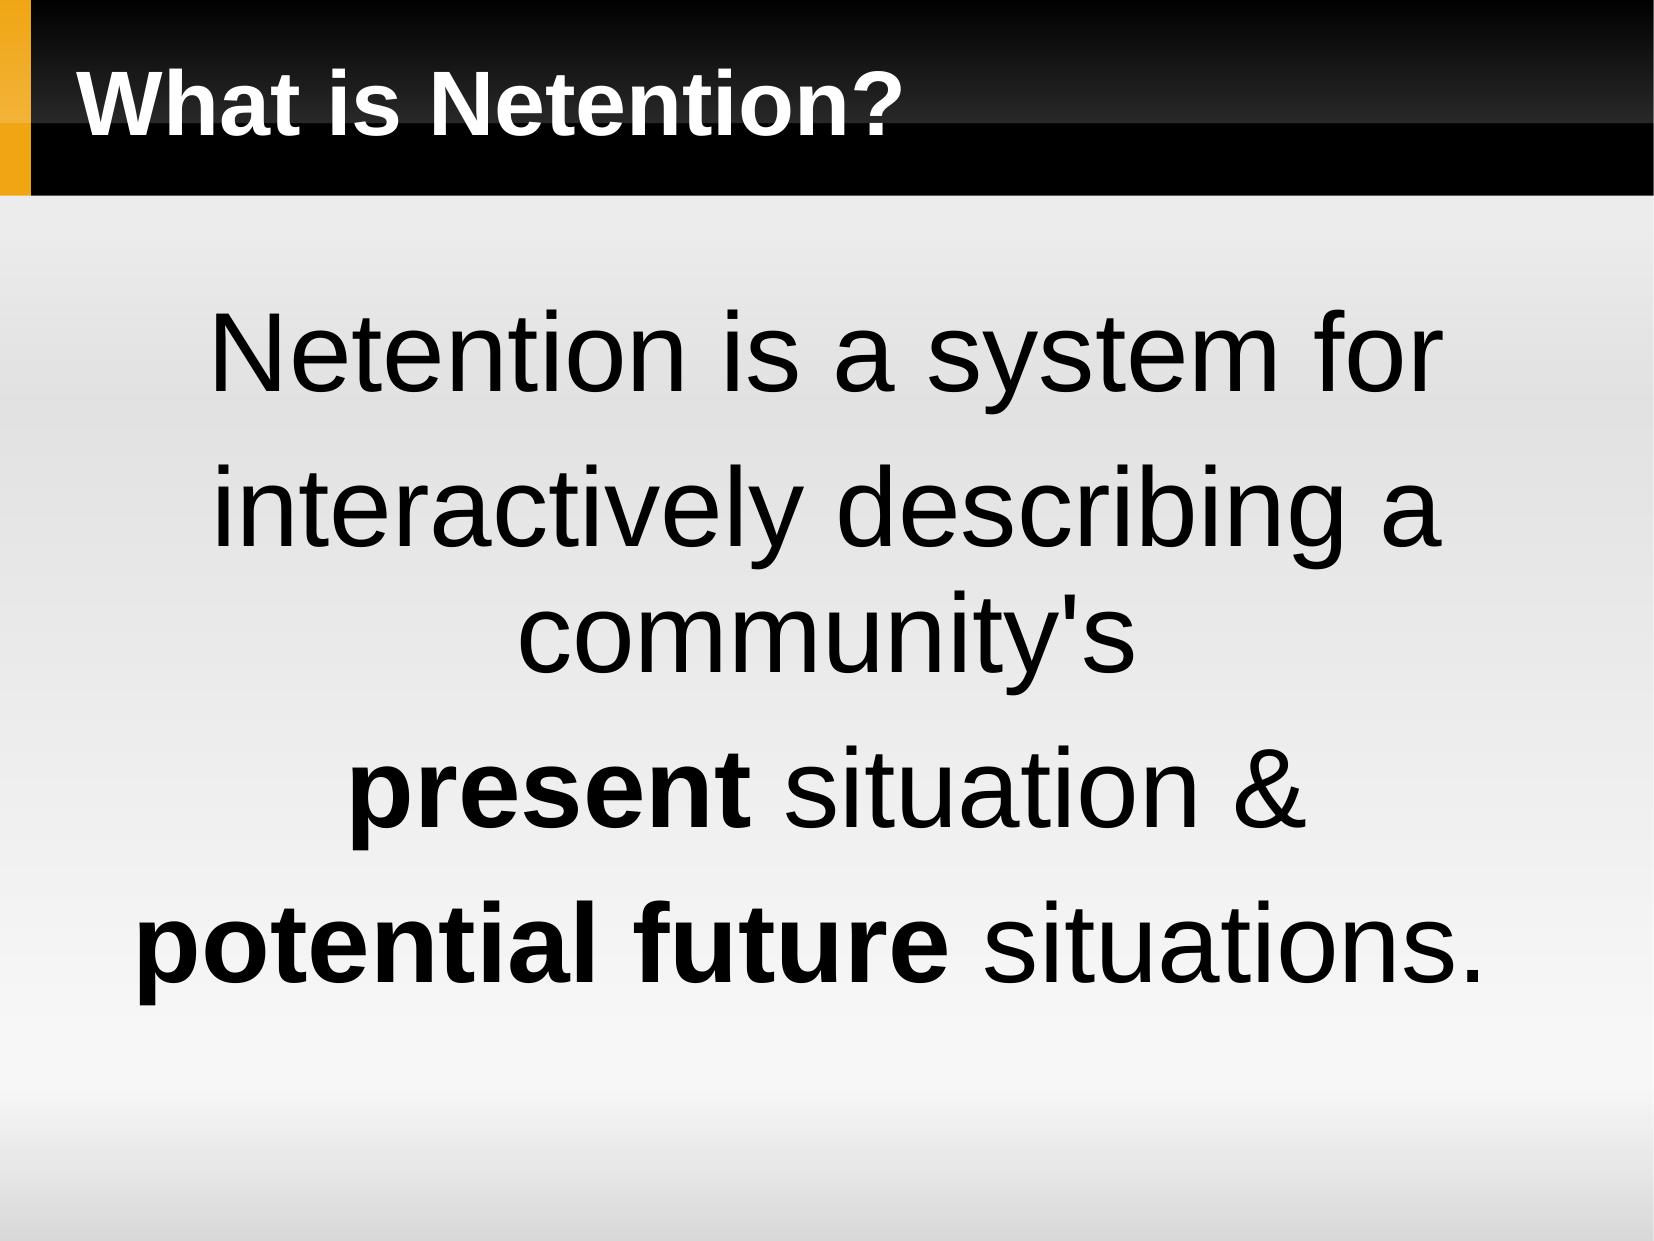

# What is Netention?
Netention is a system for
interactively describing a community's
present situation &
potential future situations.